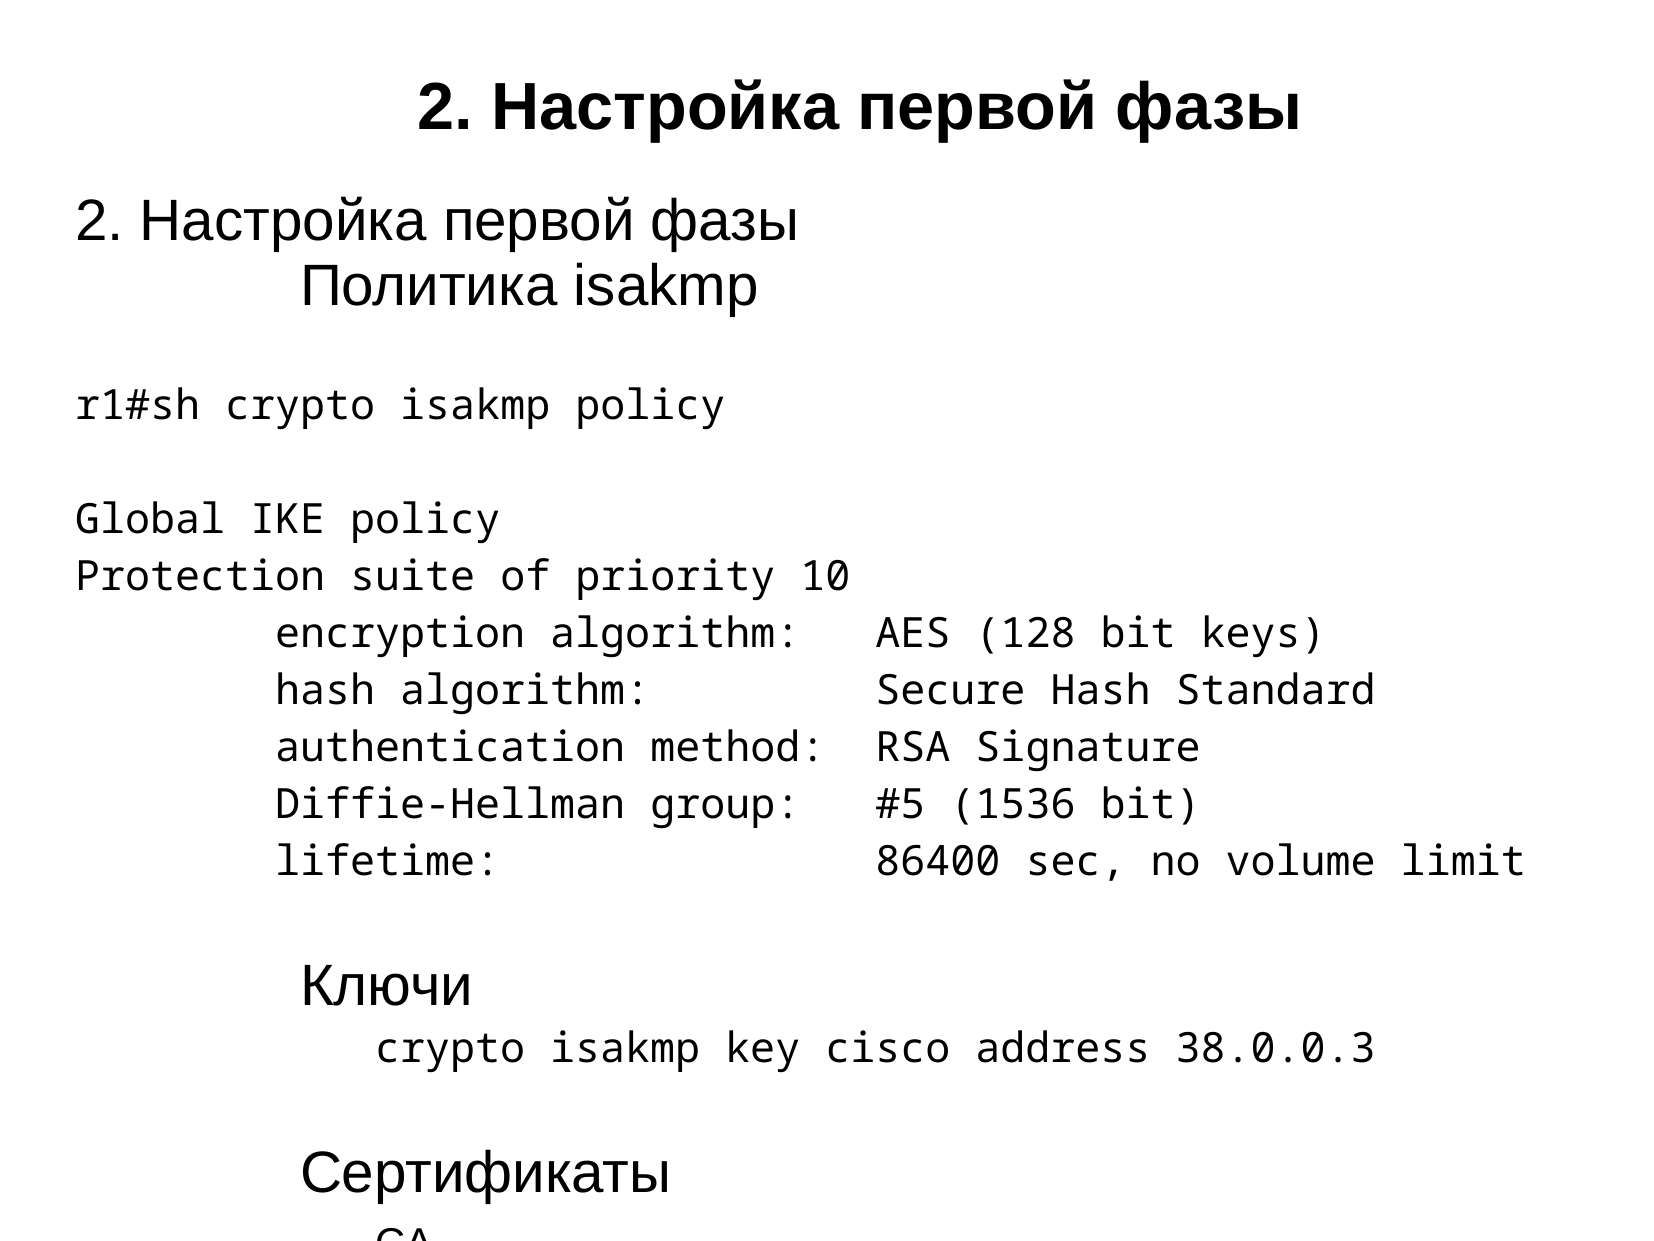

2. Настройка первой фазы
# 2. Настройка первой фазы
 			Политика isakmp
r1#sh crypto isakmp policy
Global IKE policy
Protection suite of priority 10
 encryption algorithm: AES (128 bit keys)
 hash algorithm: Secure Hash Standard
 authentication method: RSA Signature
 Diffie-Hellman group: #5 (1536 bit)
 lifetime: 86400 sec, no volume limit
 			Ключи
 				crypto isakmp key cisco address 38.0.0.3
 			Сертификаты
 				CA
 				Получить сертификат